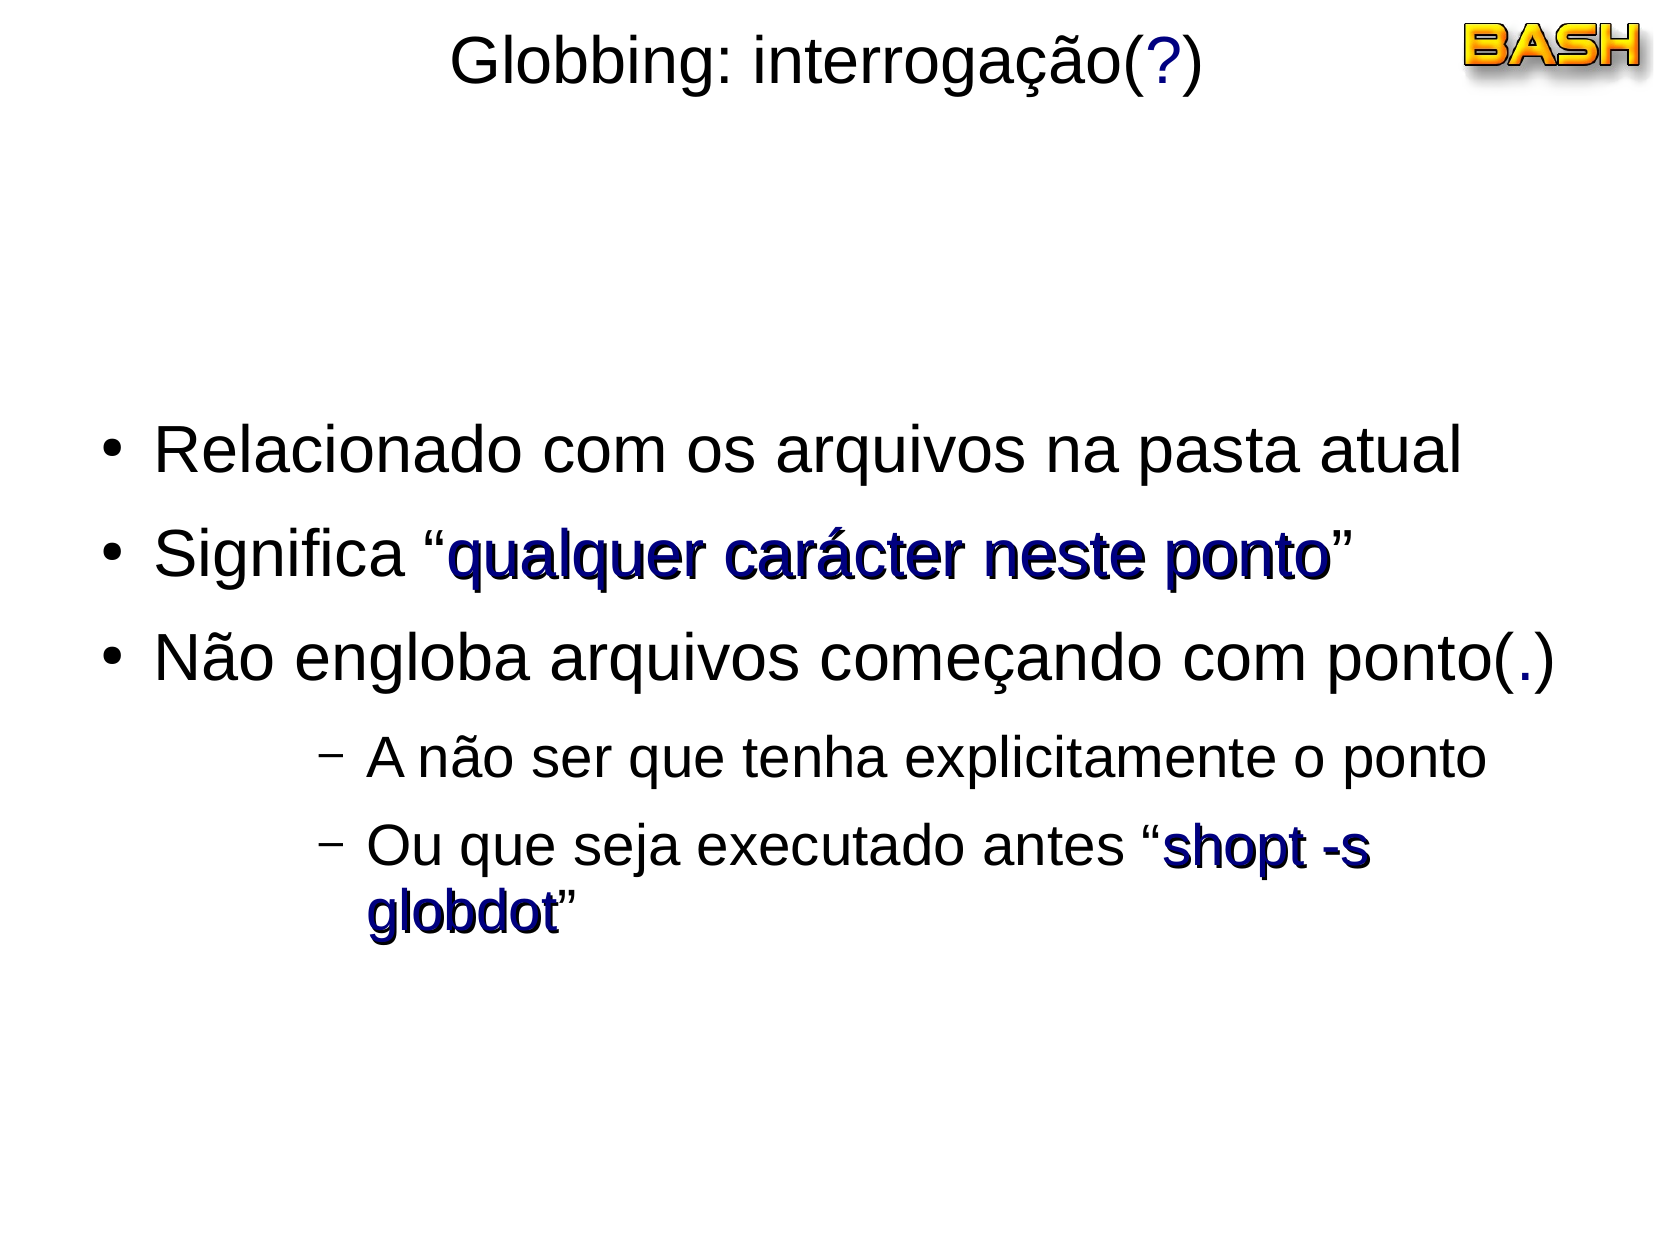

# Globbing: interrogação(?)
Relacionado com os arquivos na pasta atual
Significa “qualquer carácter neste ponto”
Não engloba arquivos começando com ponto(.)
A não ser que tenha explicitamente o ponto
Ou que seja executado antes “shopt -s globdot”